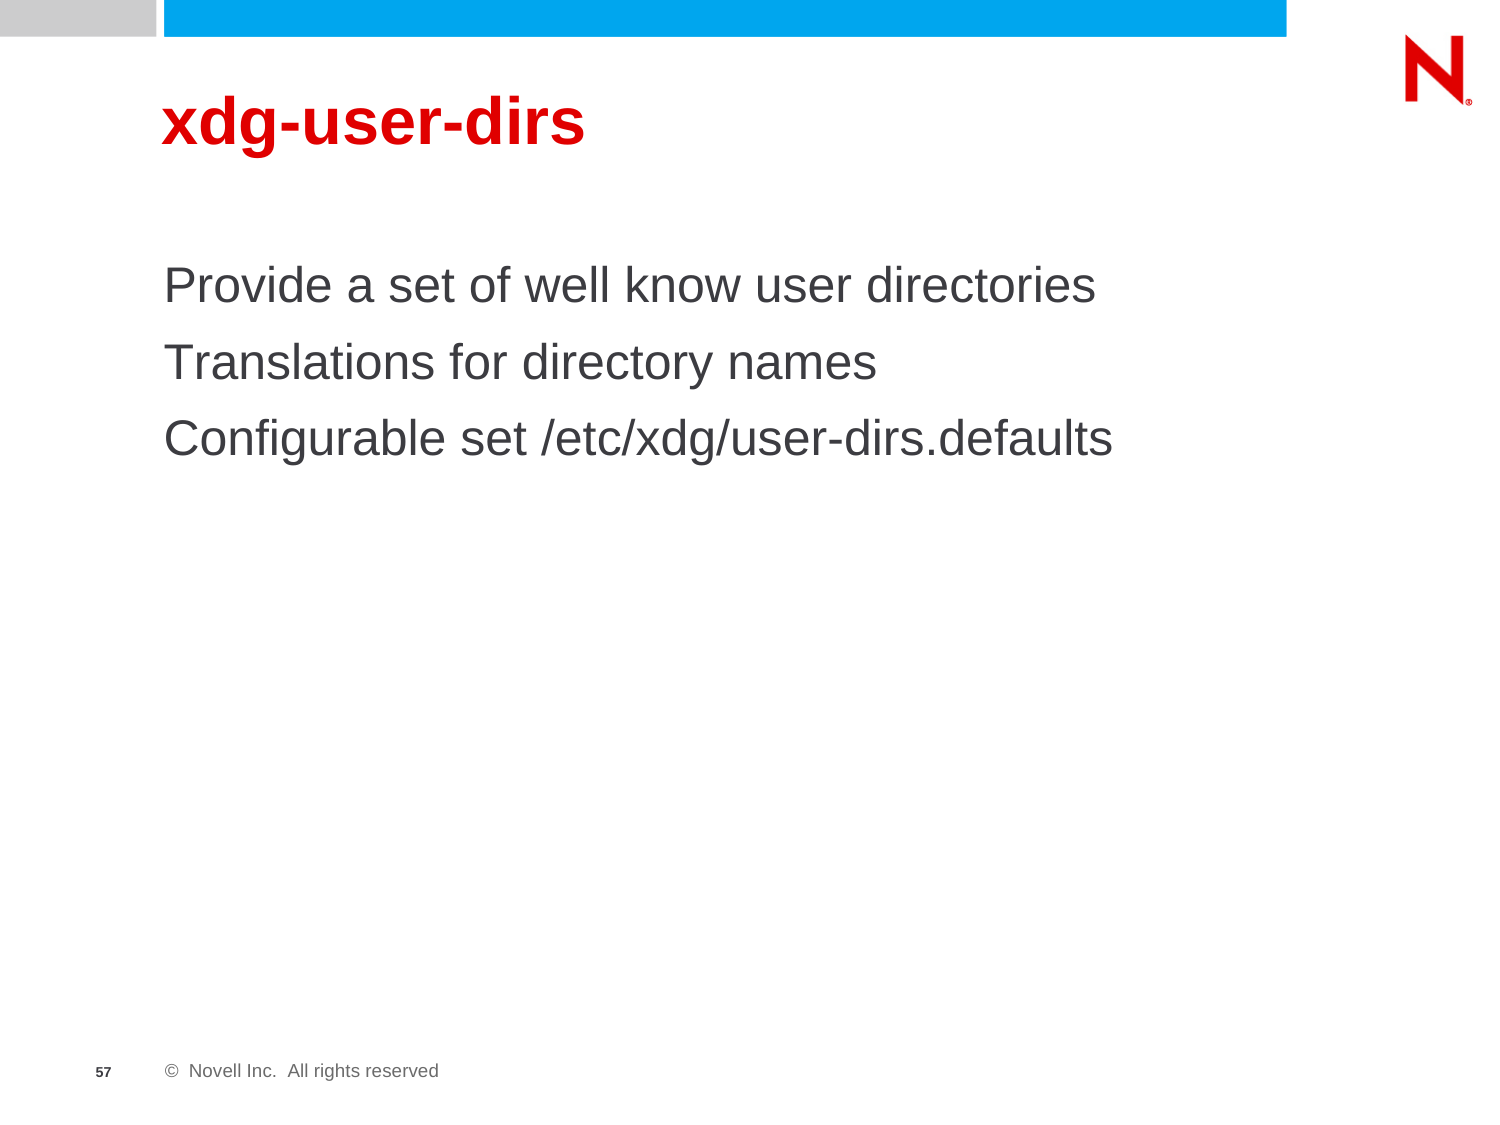

# xdg-user-dirs
Provide a set of well know user directories
Translations for directory names
Configurable set /etc/xdg/user-dirs.defaults